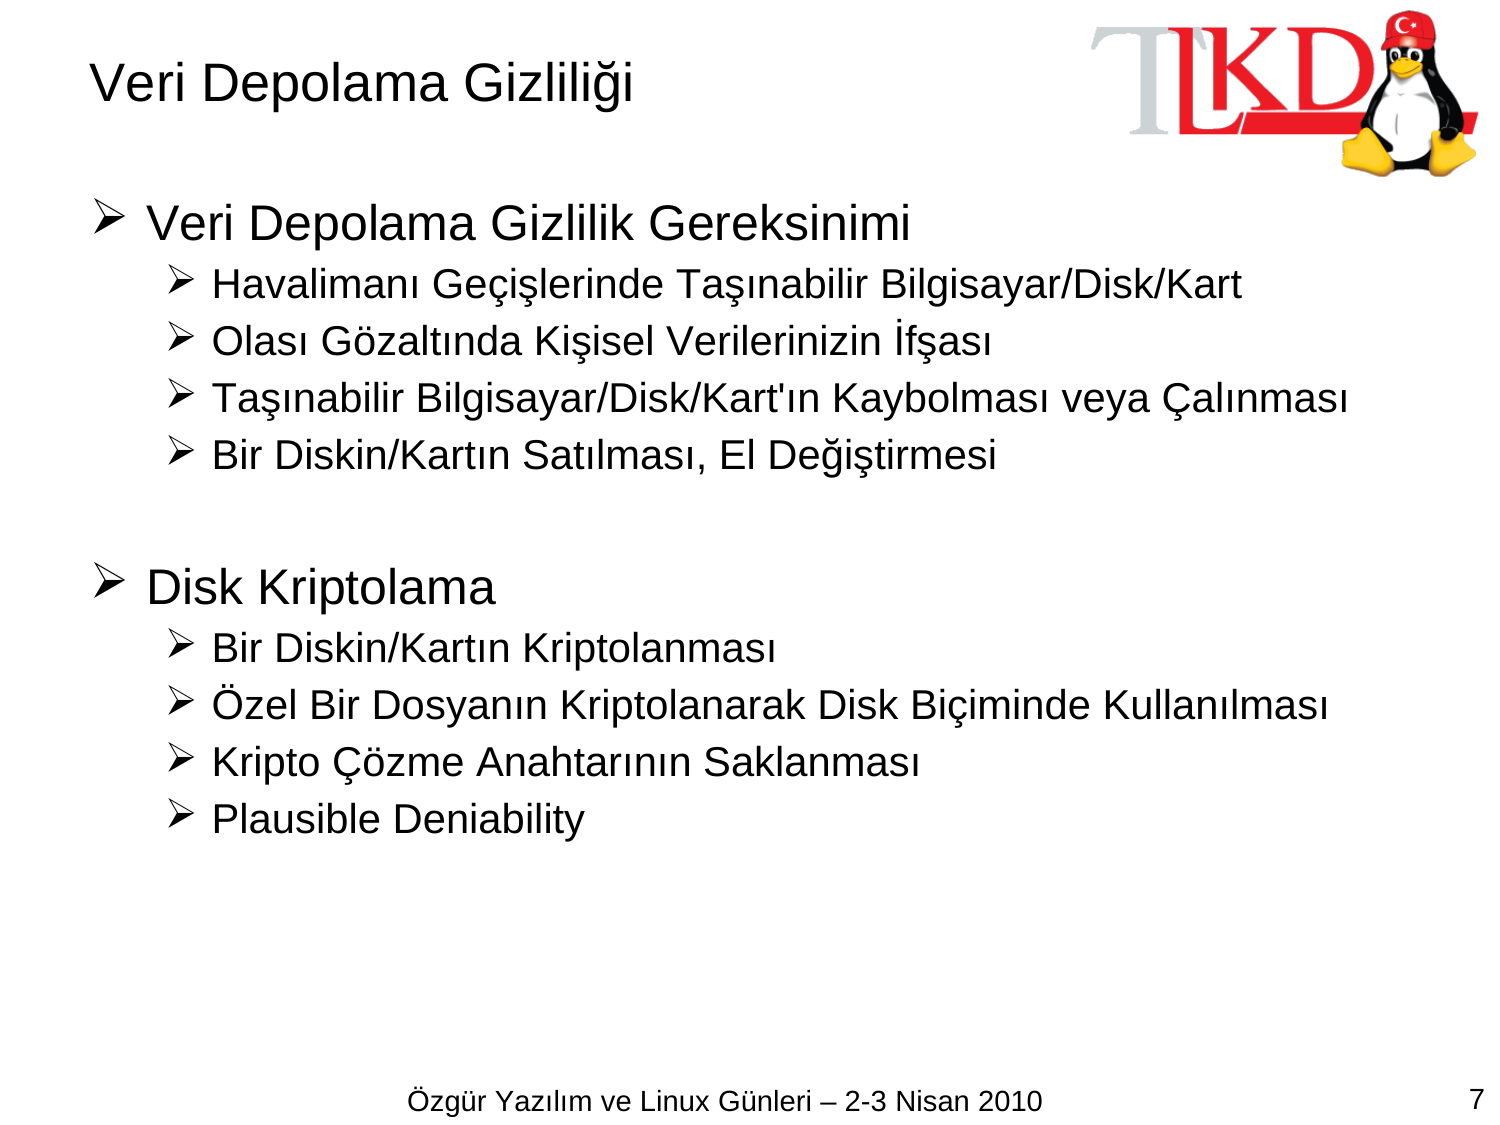

# Veri Depolama Gizliliği
Veri Depolama Gizlilik Gereksinimi
Havalimanı Geçişlerinde Taşınabilir Bilgisayar/Disk/Kart
Olası Gözaltında Kişisel Verilerinizin İfşası
Taşınabilir Bilgisayar/Disk/Kart'ın Kaybolması veya Çalınması
Bir Diskin/Kartın Satılması, El Değiştirmesi
Disk Kriptolama
Bir Diskin/Kartın Kriptolanması
Özel Bir Dosyanın Kriptolanarak Disk Biçiminde Kullanılması
Kripto Çözme Anahtarının Saklanması
Plausible Deniability
7